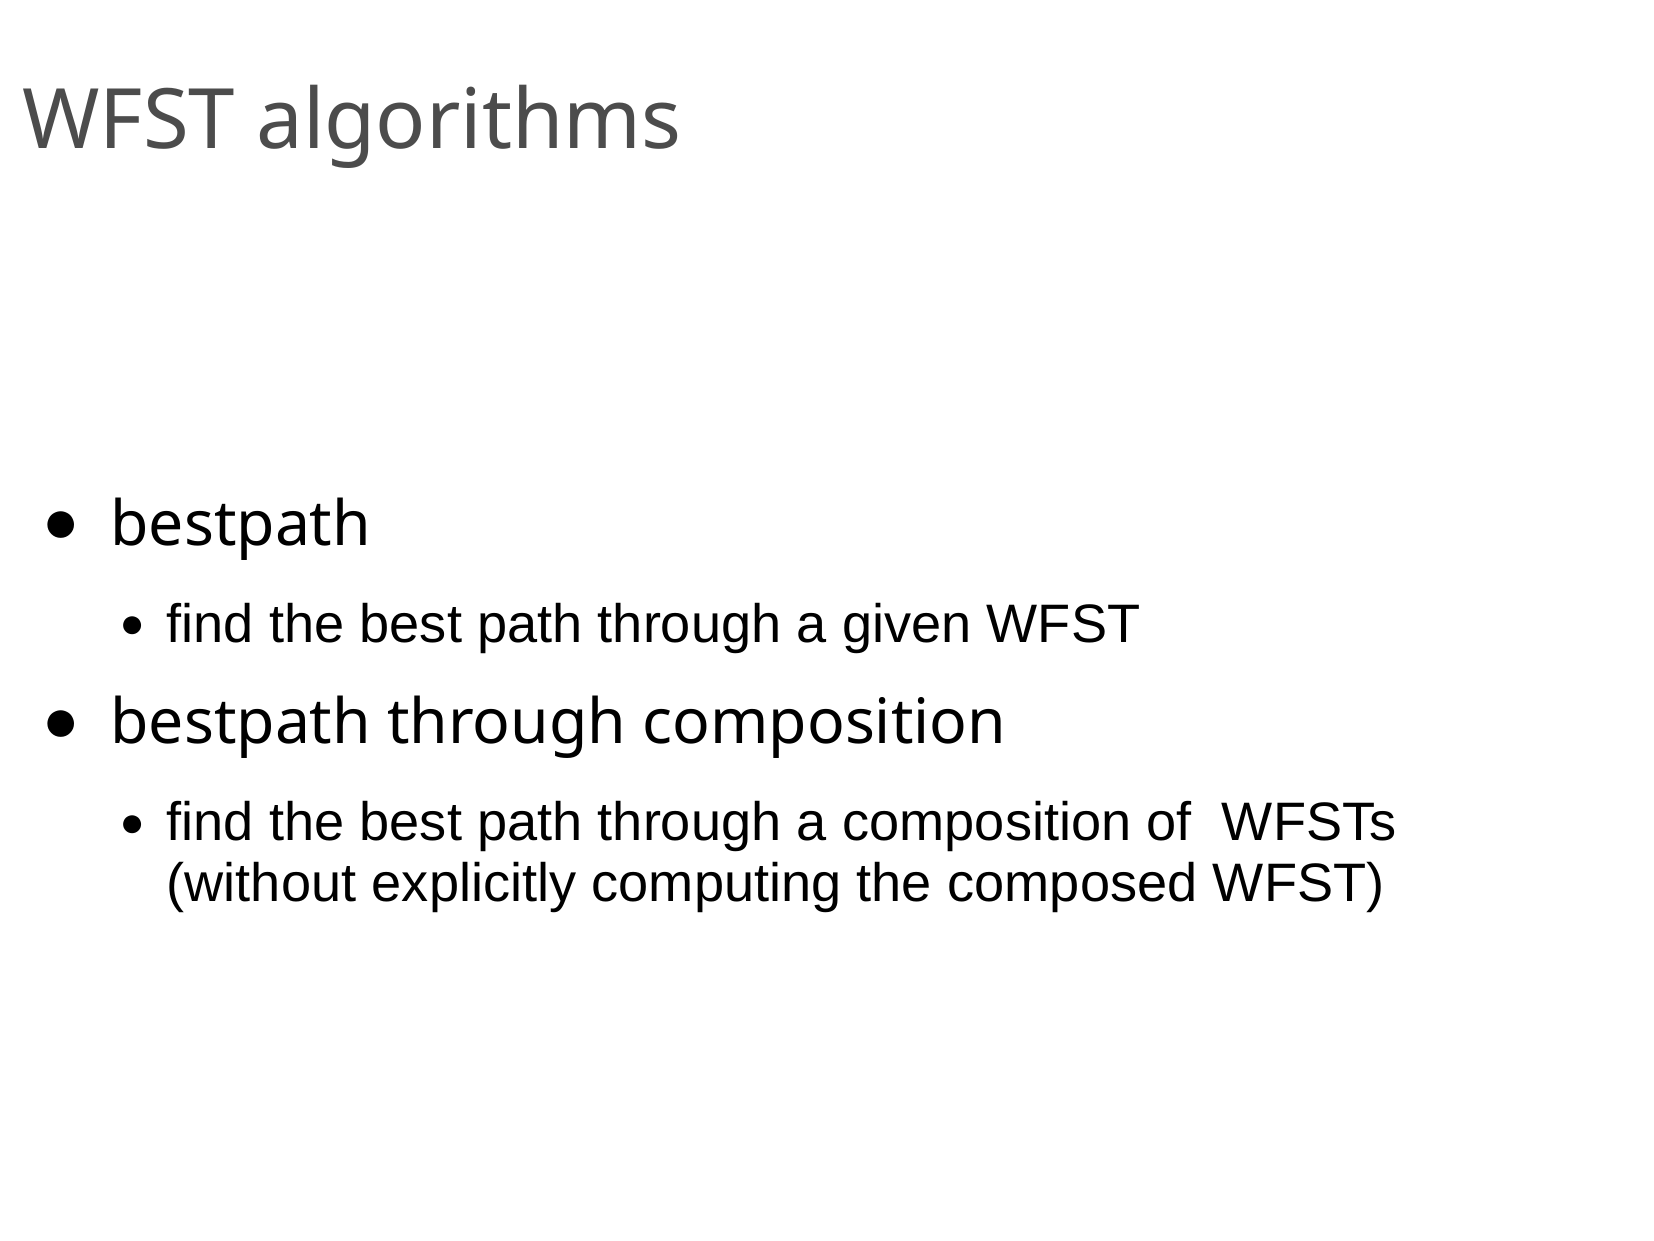

# WFST algorithms
bestpath
find the best path through a given WFST
bestpath through composition
find the best path through a composition of WFSTs
(without explicitly computing the composed WFST)